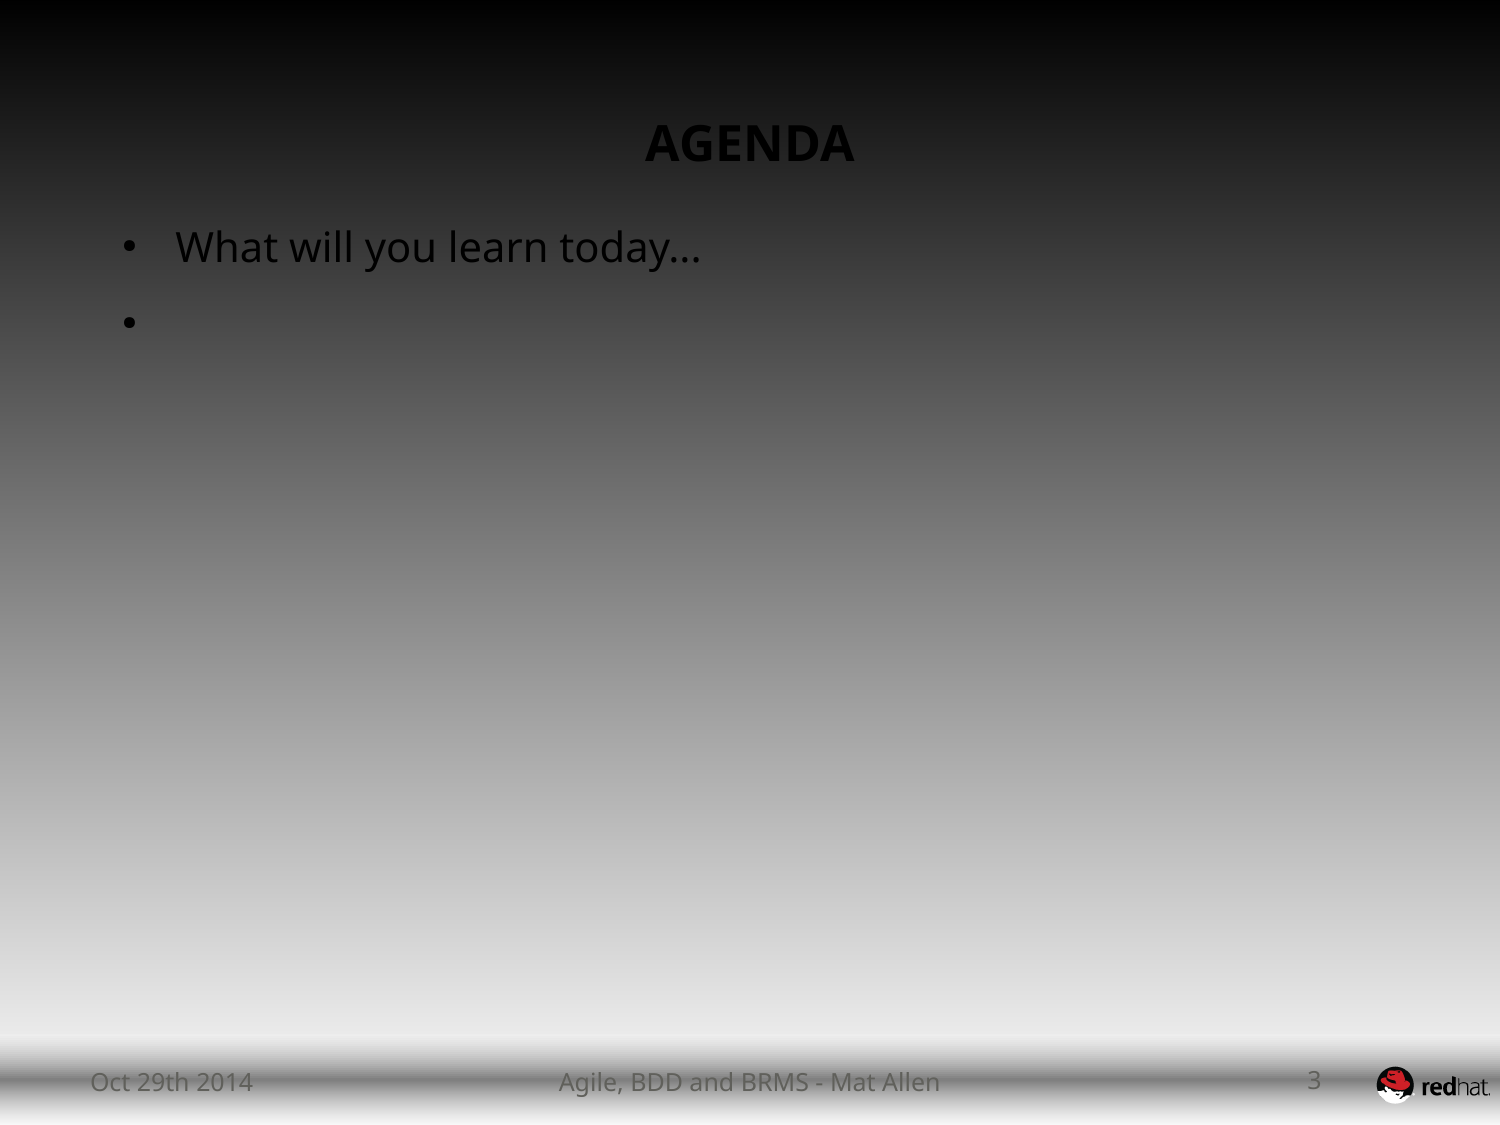

# Agenda
What will you learn today...
Oct 29th 2014
Agile, BDD and BRMS - Mat Allen